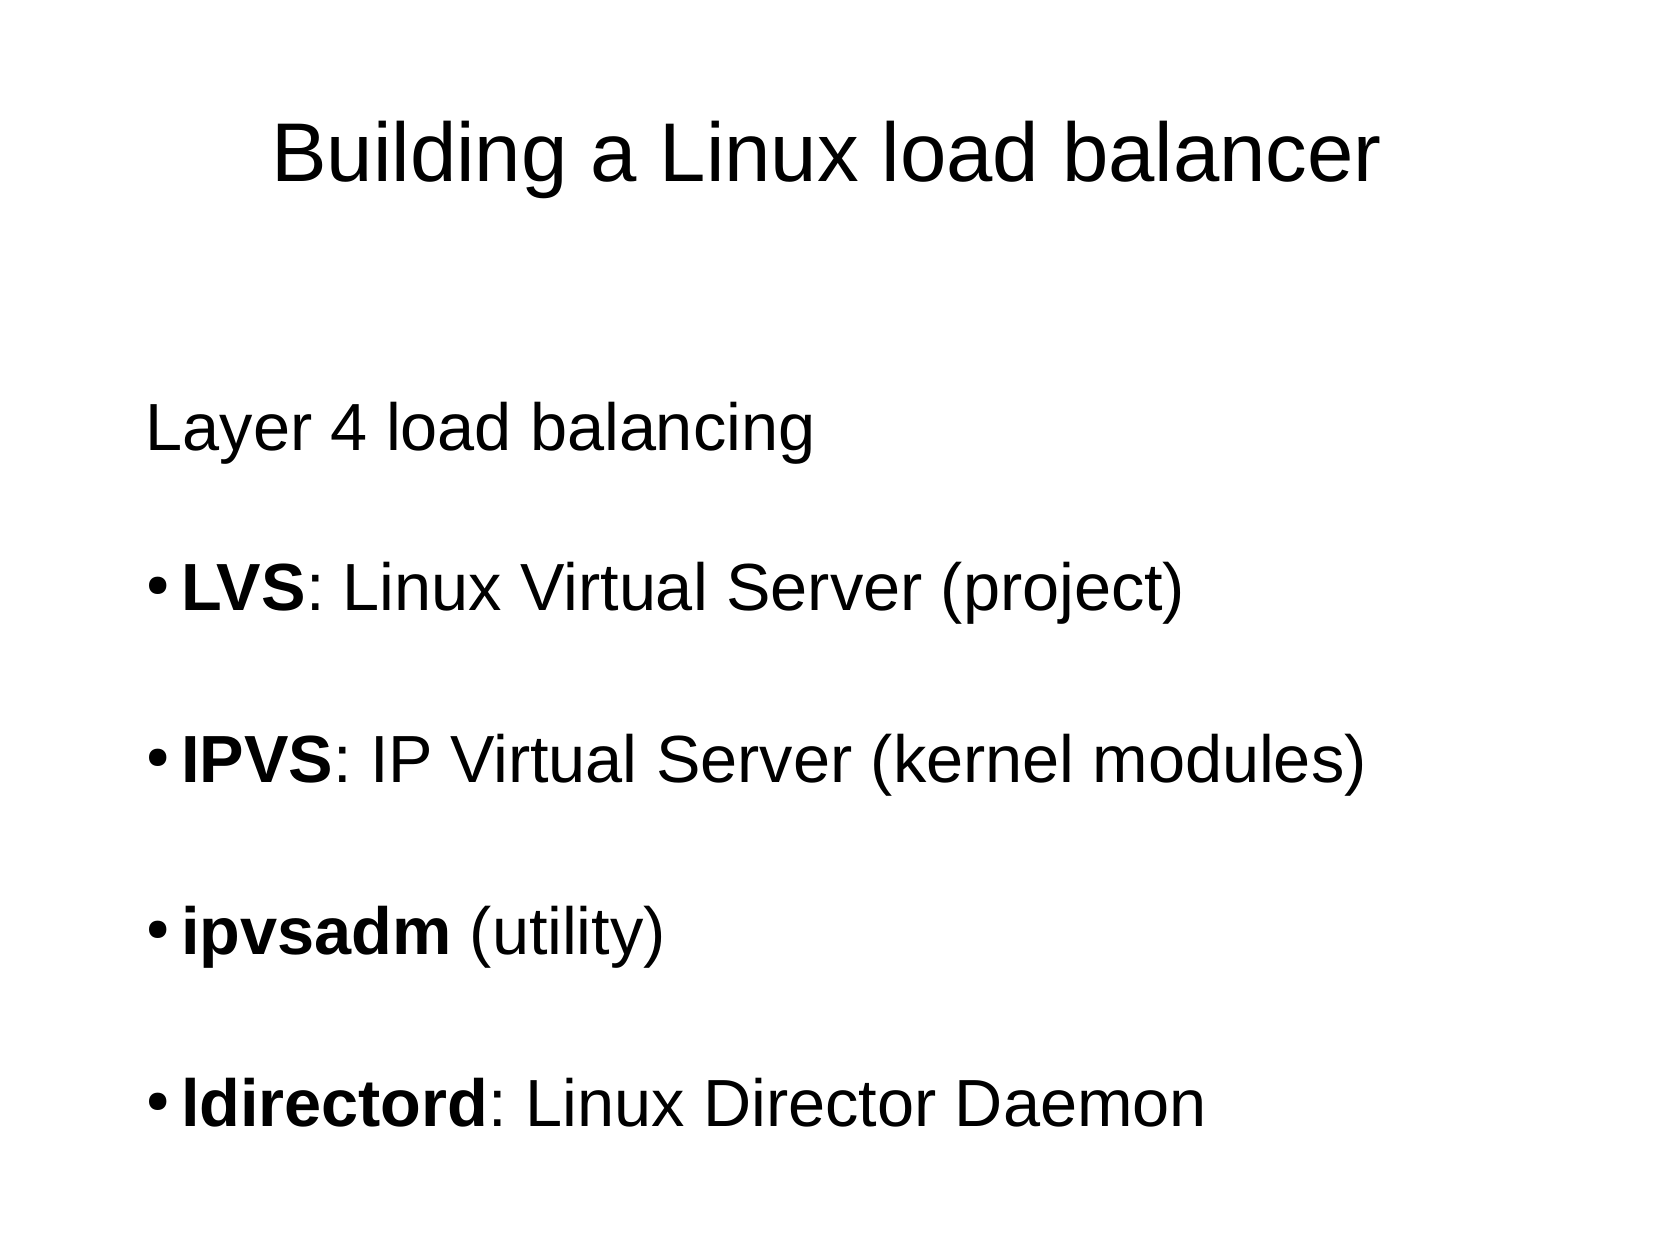

# Building a Linux load balancer
Layer 4 load balancing
LVS: Linux Virtual Server (project)
IPVS: IP Virtual Server (kernel modules)
ipvsadm (utility)
ldirectord: Linux Director Daemon